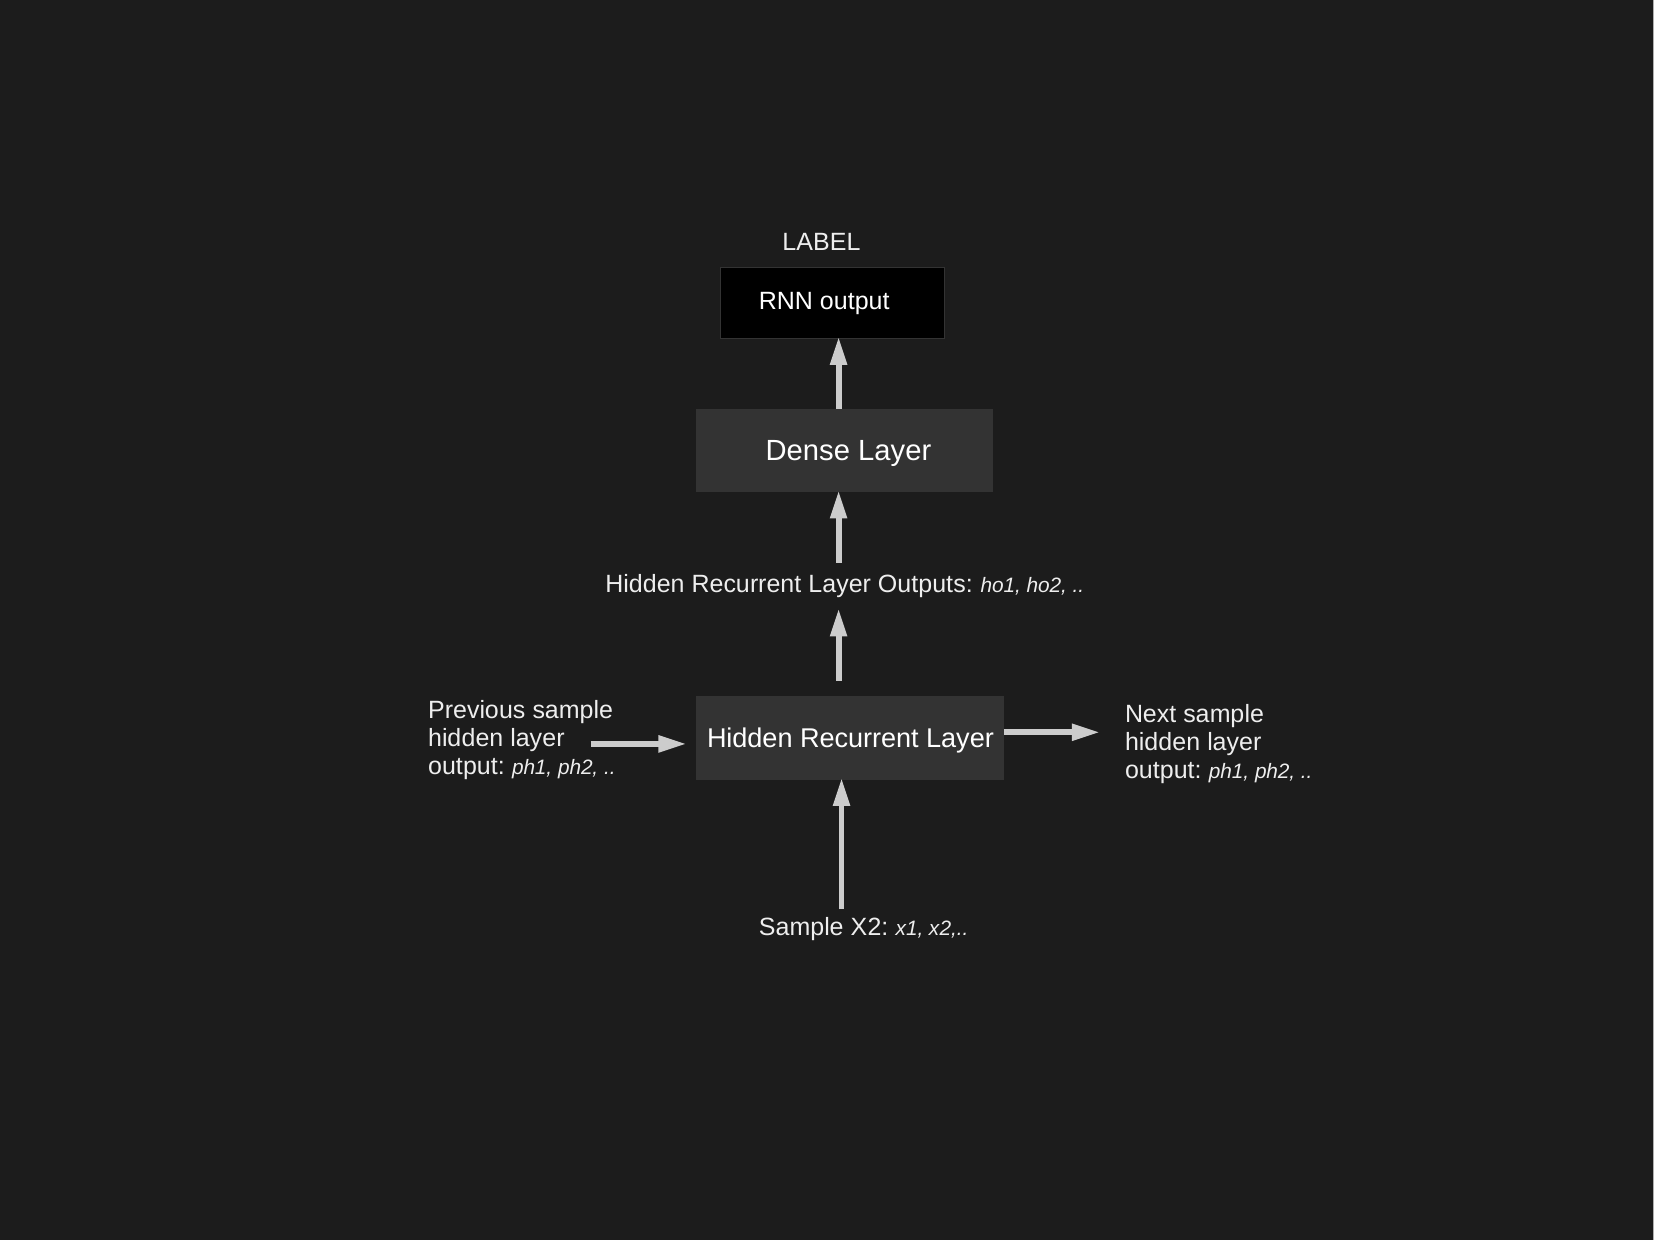

LABEL
RNN output
 Dense Layer
Hidden Recurrent Layer Outputs: ho1, ho2, ..
Previous sample hidden layer output: ph1, ph2, ..
Next sample hidden layer output: ph1, ph2, ..
Hidden Recurrent Layer
Sample X2: x1, x2,..